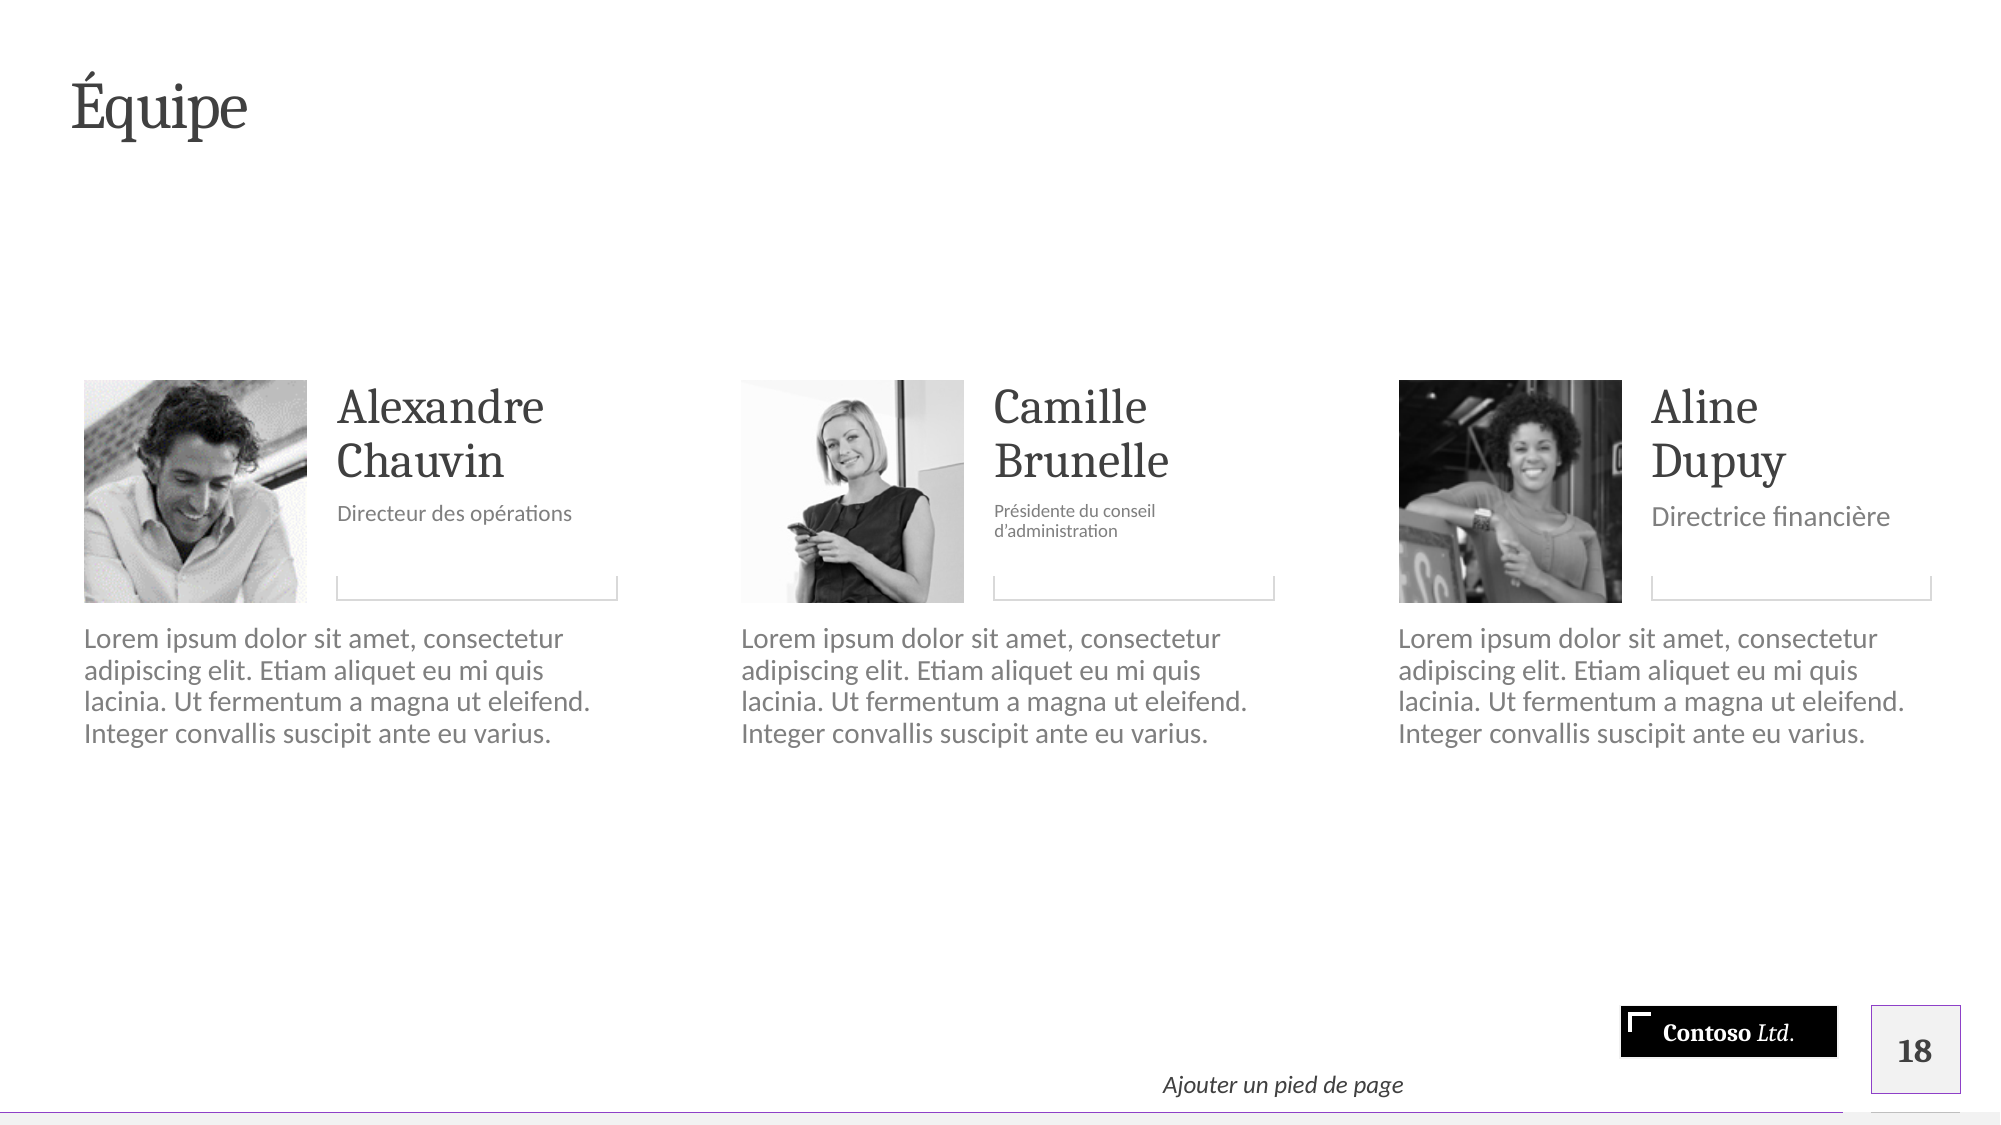

# Équipe
Alexandre
Chauvin
Camille Brunelle
Aline
Dupuy
Directeur des opérations
Présidente du conseil d’administration
Directrice financière
Lorem ipsum dolor sit amet, consectetur adipiscing elit. Etiam aliquet eu mi quis lacinia. Ut fermentum a magna ut eleifend. Integer convallis suscipit ante eu varius.
Lorem ipsum dolor sit amet, consectetur adipiscing elit. Etiam aliquet eu mi quis lacinia. Ut fermentum a magna ut eleifend. Integer convallis suscipit ante eu varius.
Lorem ipsum dolor sit amet, consectetur adipiscing elit. Etiam aliquet eu mi quis lacinia. Ut fermentum a magna ut eleifend. Integer convallis suscipit ante eu varius.
Ajouter un pied de page